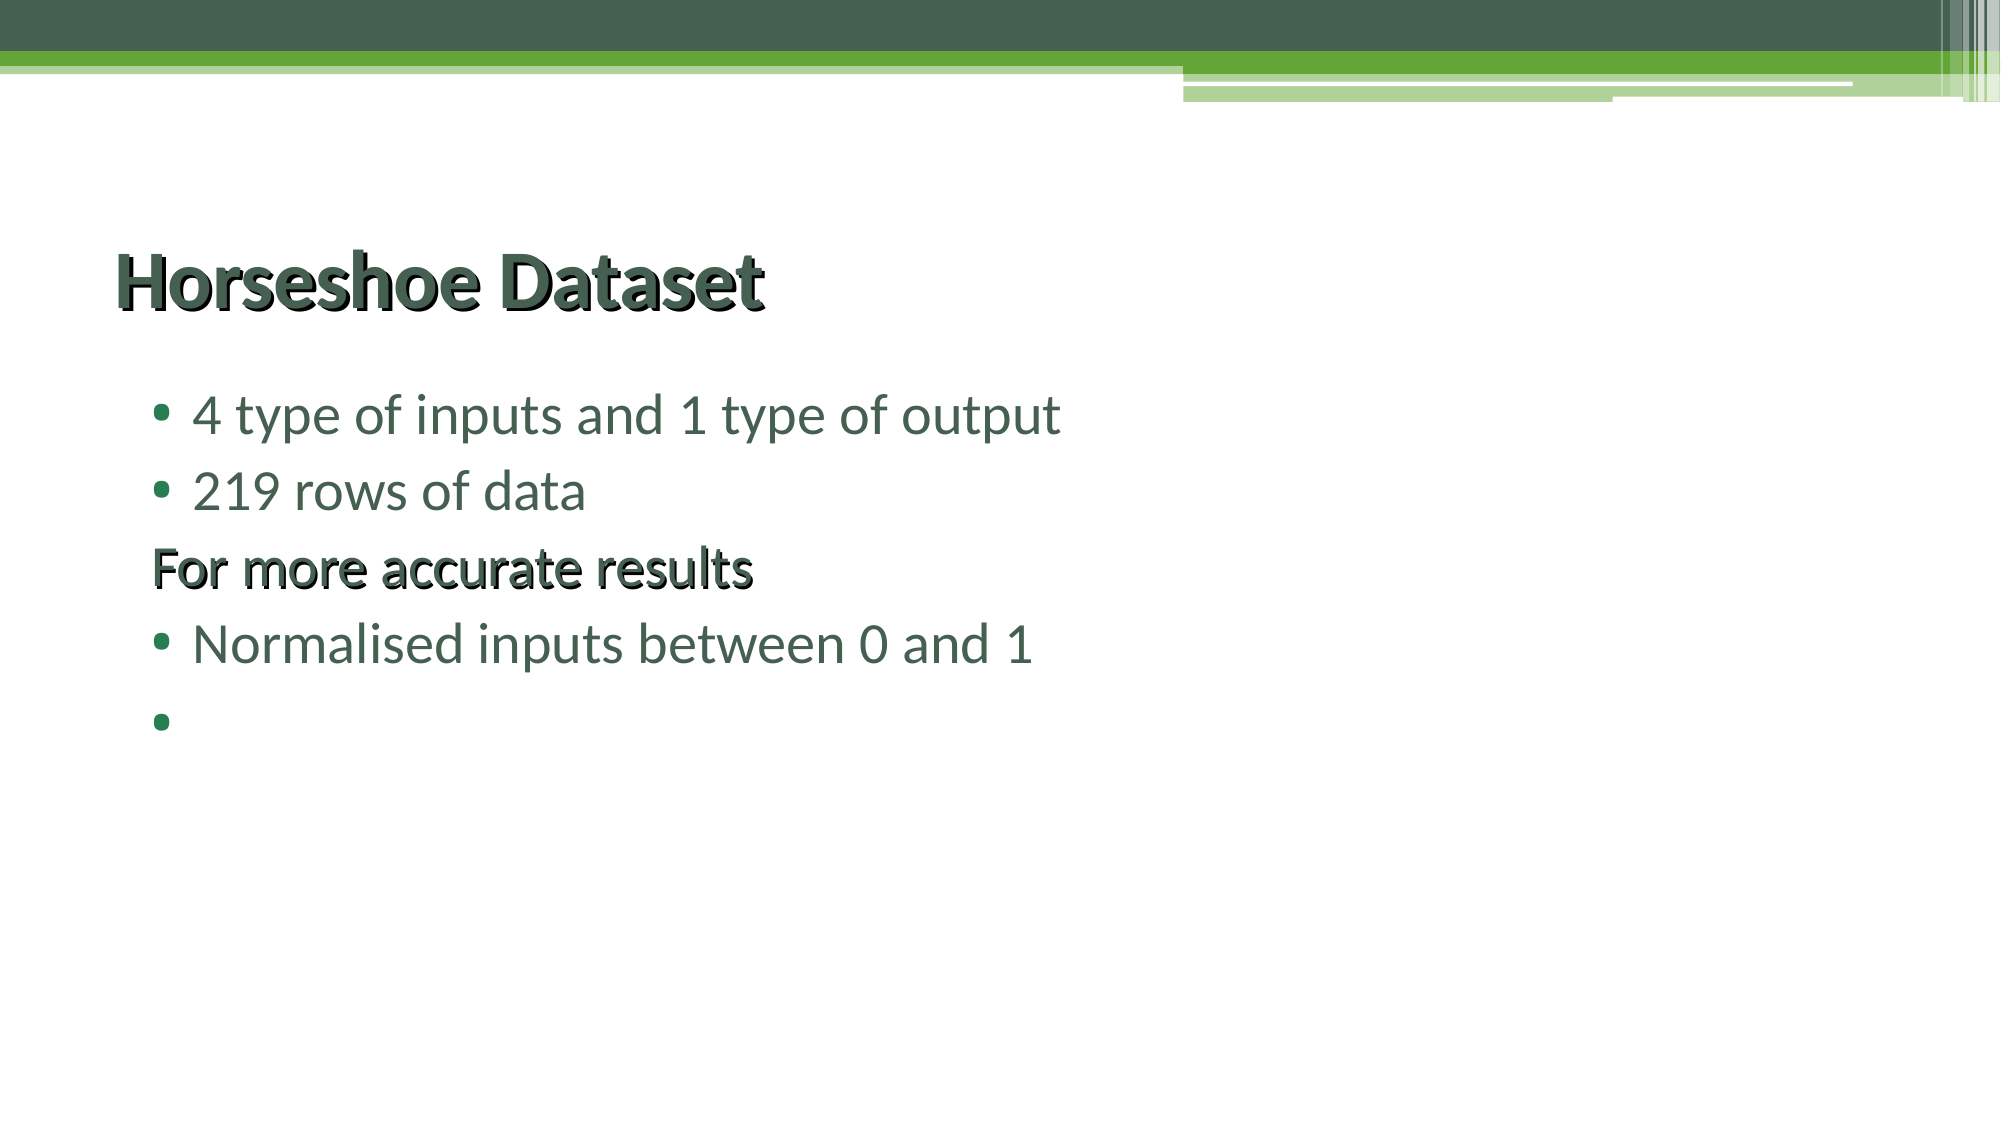

# Horseshoe Dataset
4 type of inputs and 1 type of output
219 rows of data
For more accurate results
Normalised inputs between 0 and 1